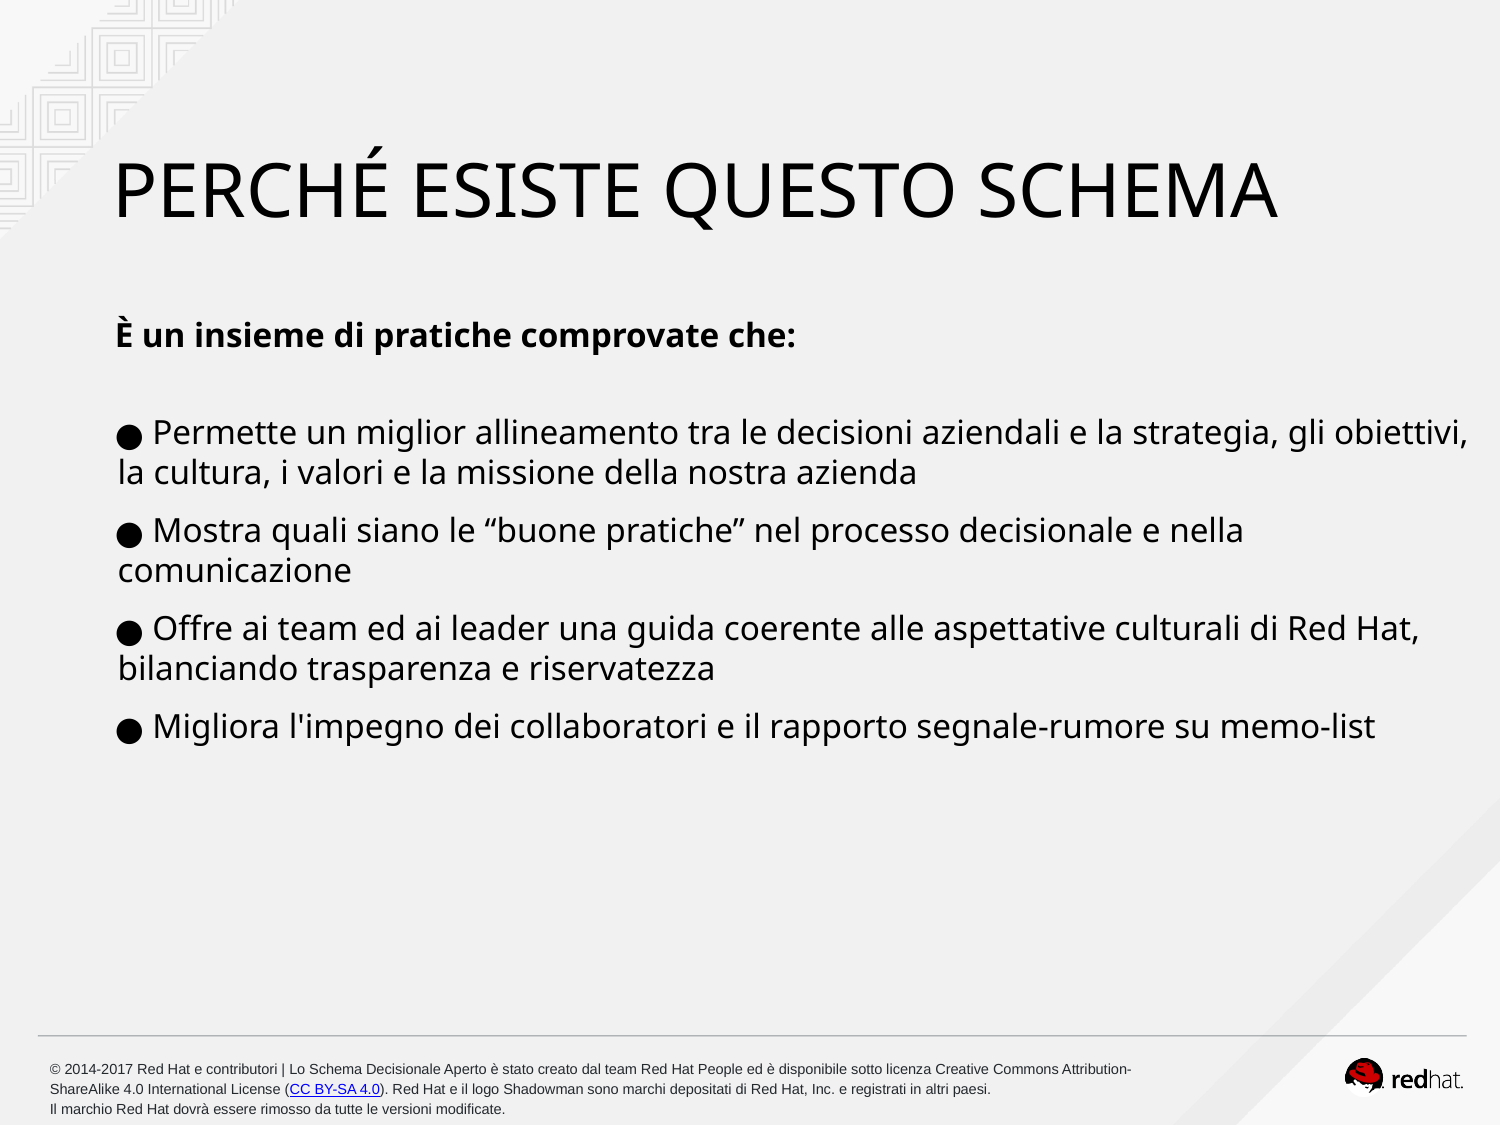

PERCHÉ ESISTE QUESTO SCHEMA
È un insieme di pratiche comprovate che:
 Permette un miglior allineamento tra le decisioni aziendali e la strategia, gli obiettivi, la cultura, i valori e la missione della nostra azienda
 Mostra quali siano le “buone pratiche” nel processo decisionale e nella comunicazione
 Offre ai team ed ai leader una guida coerente alle aspettative culturali di Red Hat,
bilanciando trasparenza e riservatezza
 Migliora l'impegno dei collaboratori e il rapporto segnale-rumore su memo-list